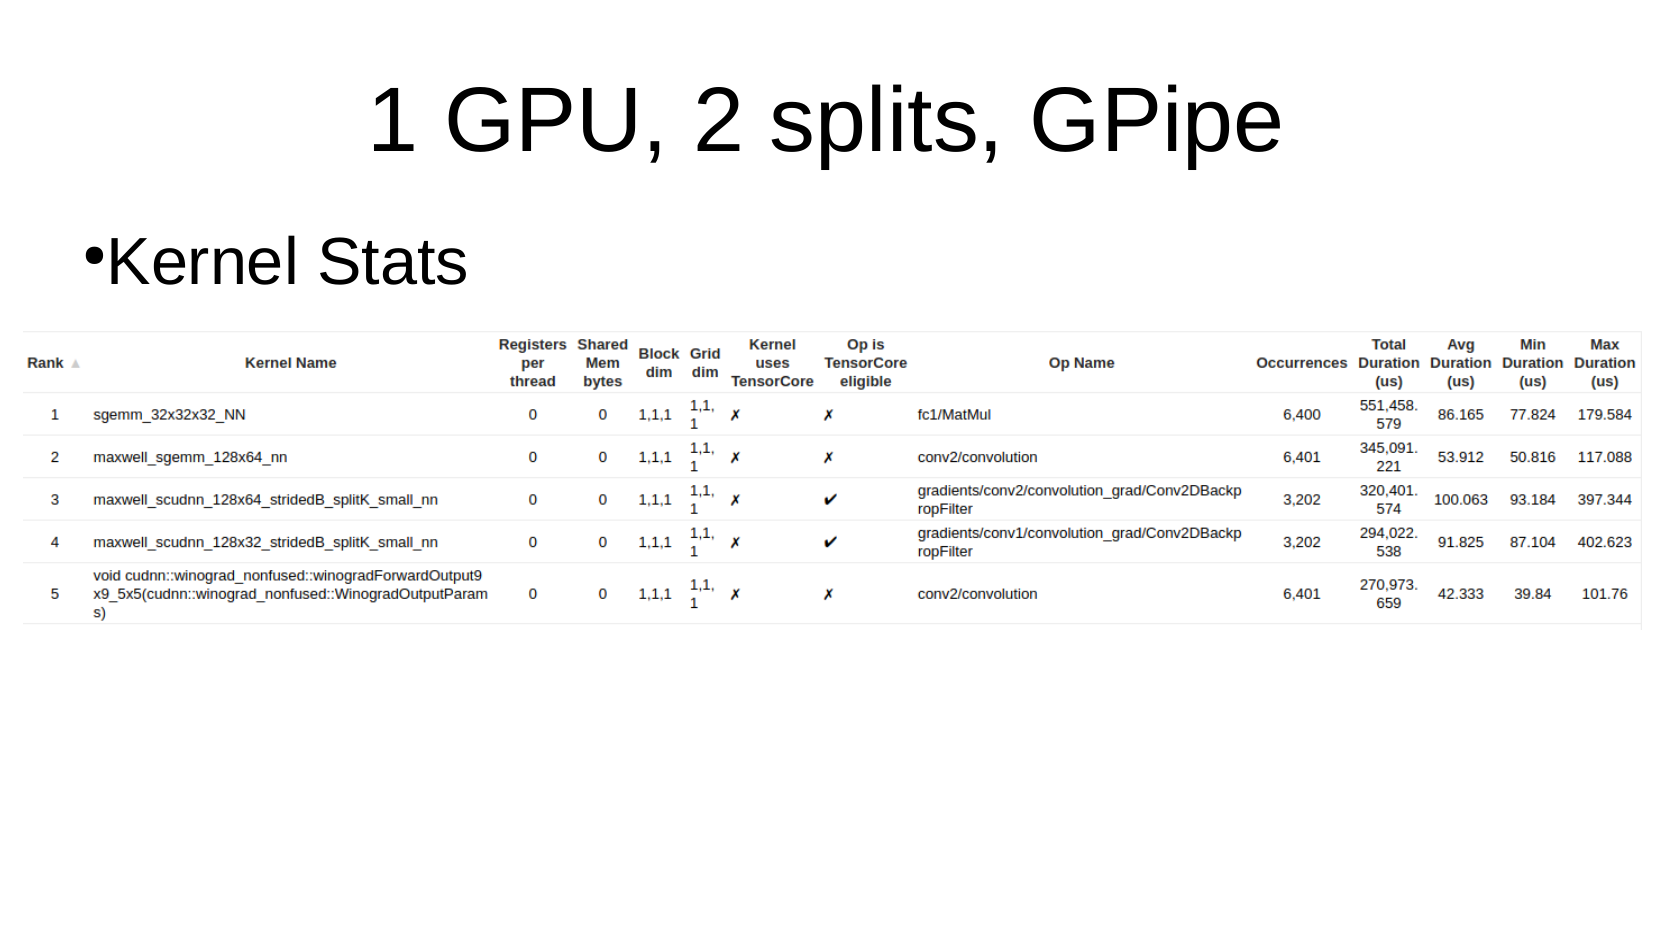

# 1 GPU, 2 splits, GPipe
Kernel Stats